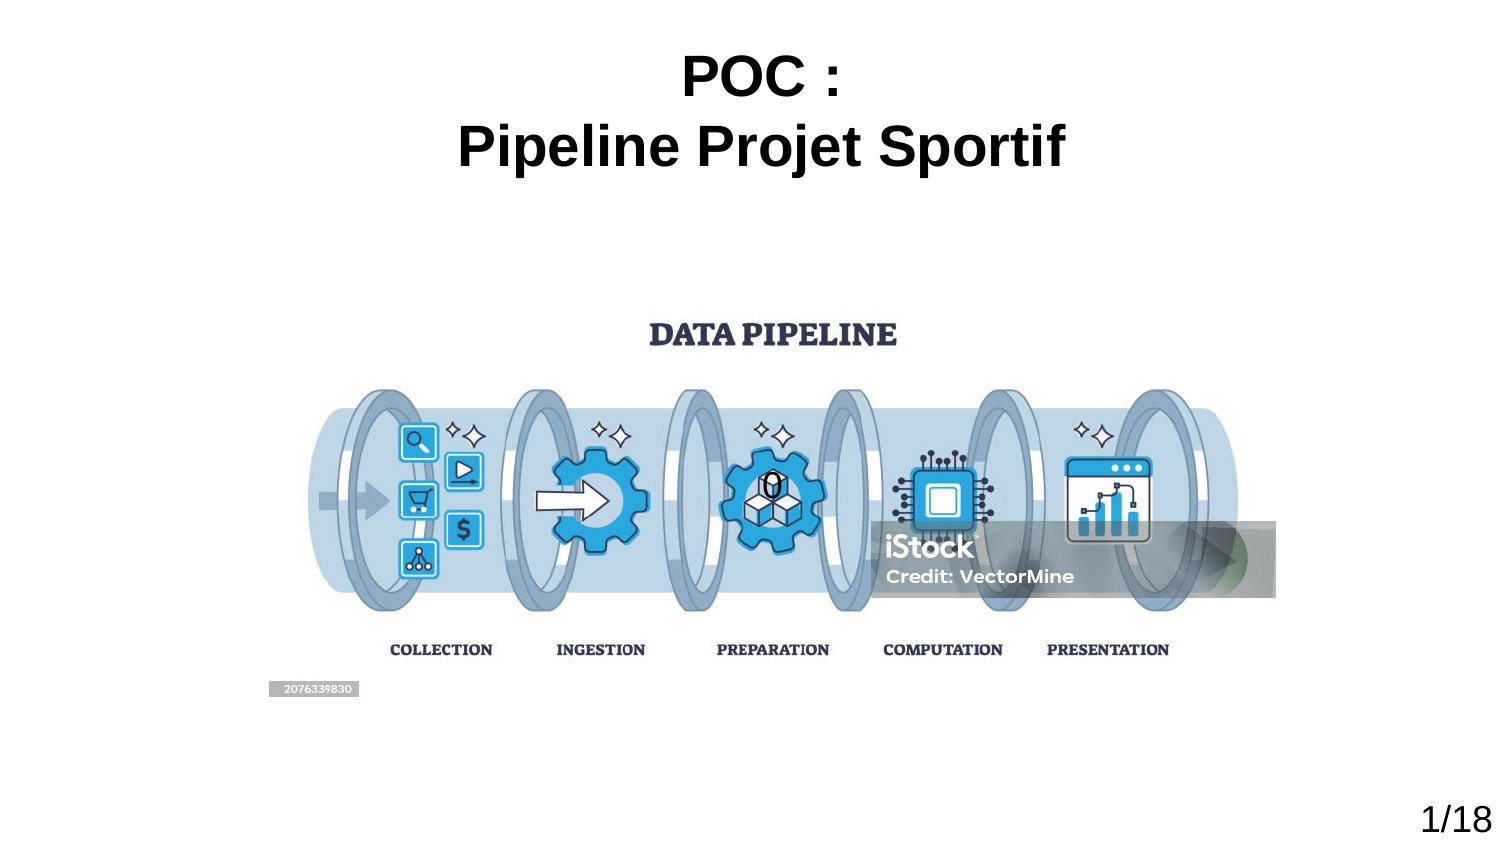

# POC : Pipeline Projet Sportif
0
1/18